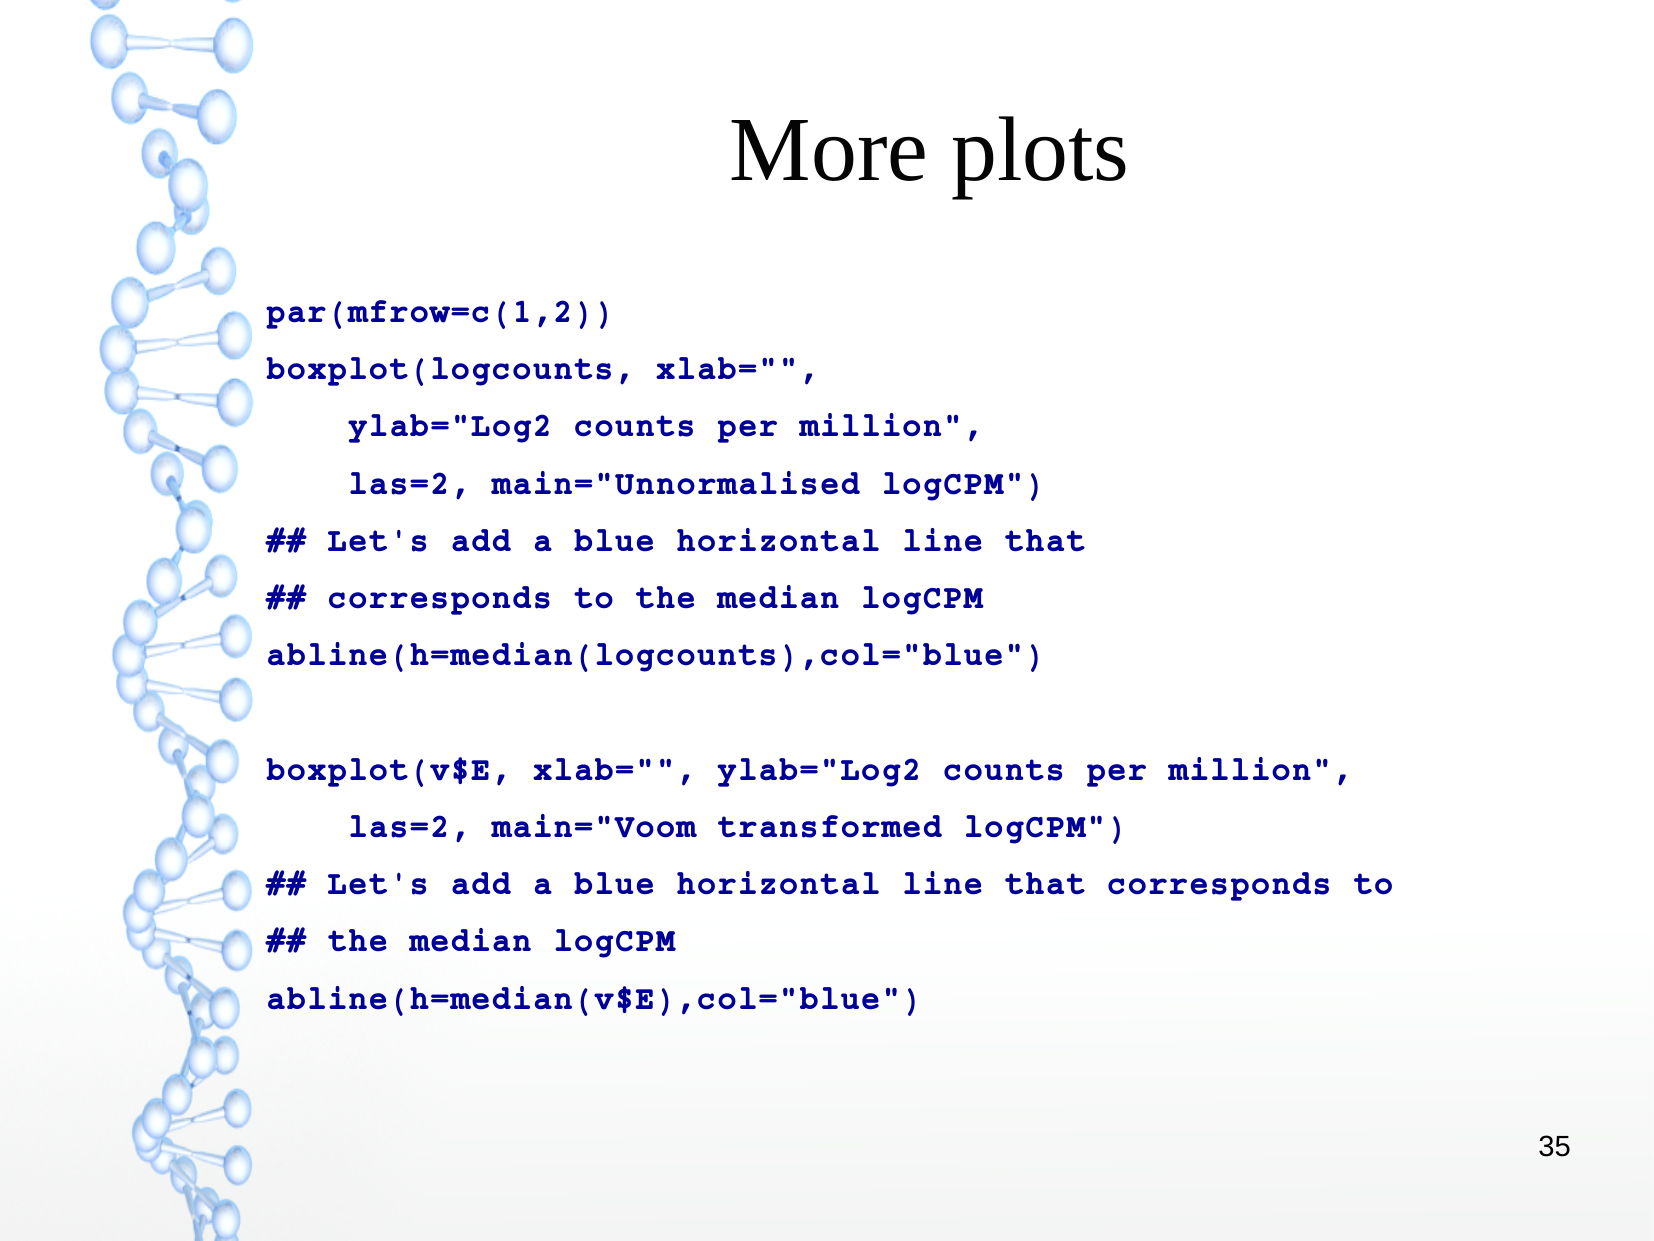

# More plots
par(mfrow=c(1,2))
boxplot(logcounts, xlab="",
 ylab="Log2 counts per million",
 las=2, main="Unnormalised logCPM")
## Let's add a blue horizontal line that
## corresponds to the median logCPM
abline(h=median(logcounts),col="blue")
boxplot(v$E, xlab="", ylab="Log2 counts per million",
 las=2, main="Voom transformed logCPM")
## Let's add a blue horizontal line that corresponds to
## the median logCPM
abline(h=median(v$E),col="blue")
35